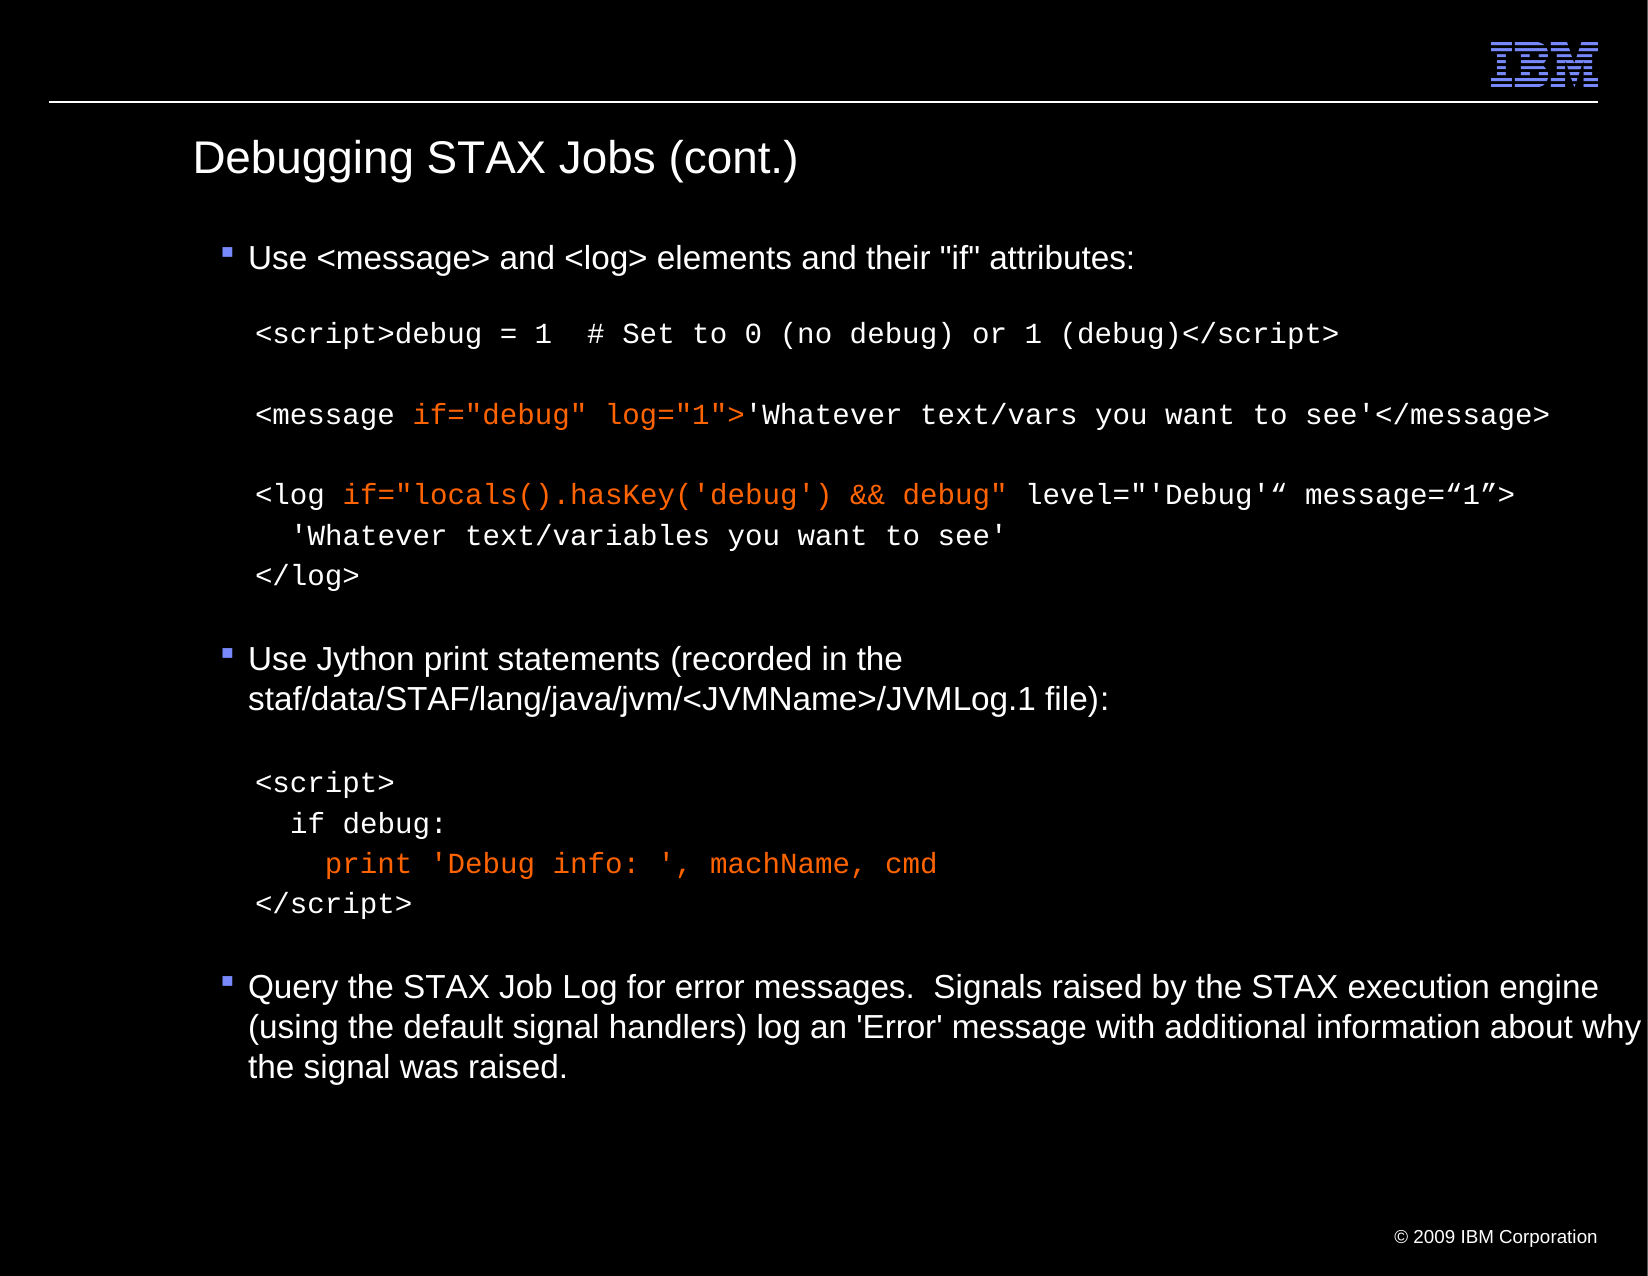

# Debugging STAX Jobs (cont.)
Use <message> and <log> elements and their "if" attributes:
 <script>debug = 1 # Set to 0 (no debug) or 1 (debug)</script>
 <message if="debug" log="1">'Whatever text/vars you want to see'</message>
 <log if="locals().hasKey('debug') && debug" level="'Debug'“ message=“1”>
 'Whatever text/variables you want to see'
 </log>
Use Jython print statements (recorded in the staf/data/STAF/lang/java/jvm/<JVMName>/JVMLog.1 file):
 <script>
 if debug:
 print 'Debug info: ', machName, cmd
 </script>
Query the STAX Job Log for error messages. Signals raised by the STAX execution engine (using the default signal handlers) log an 'Error' message with additional information about why the signal was raised.